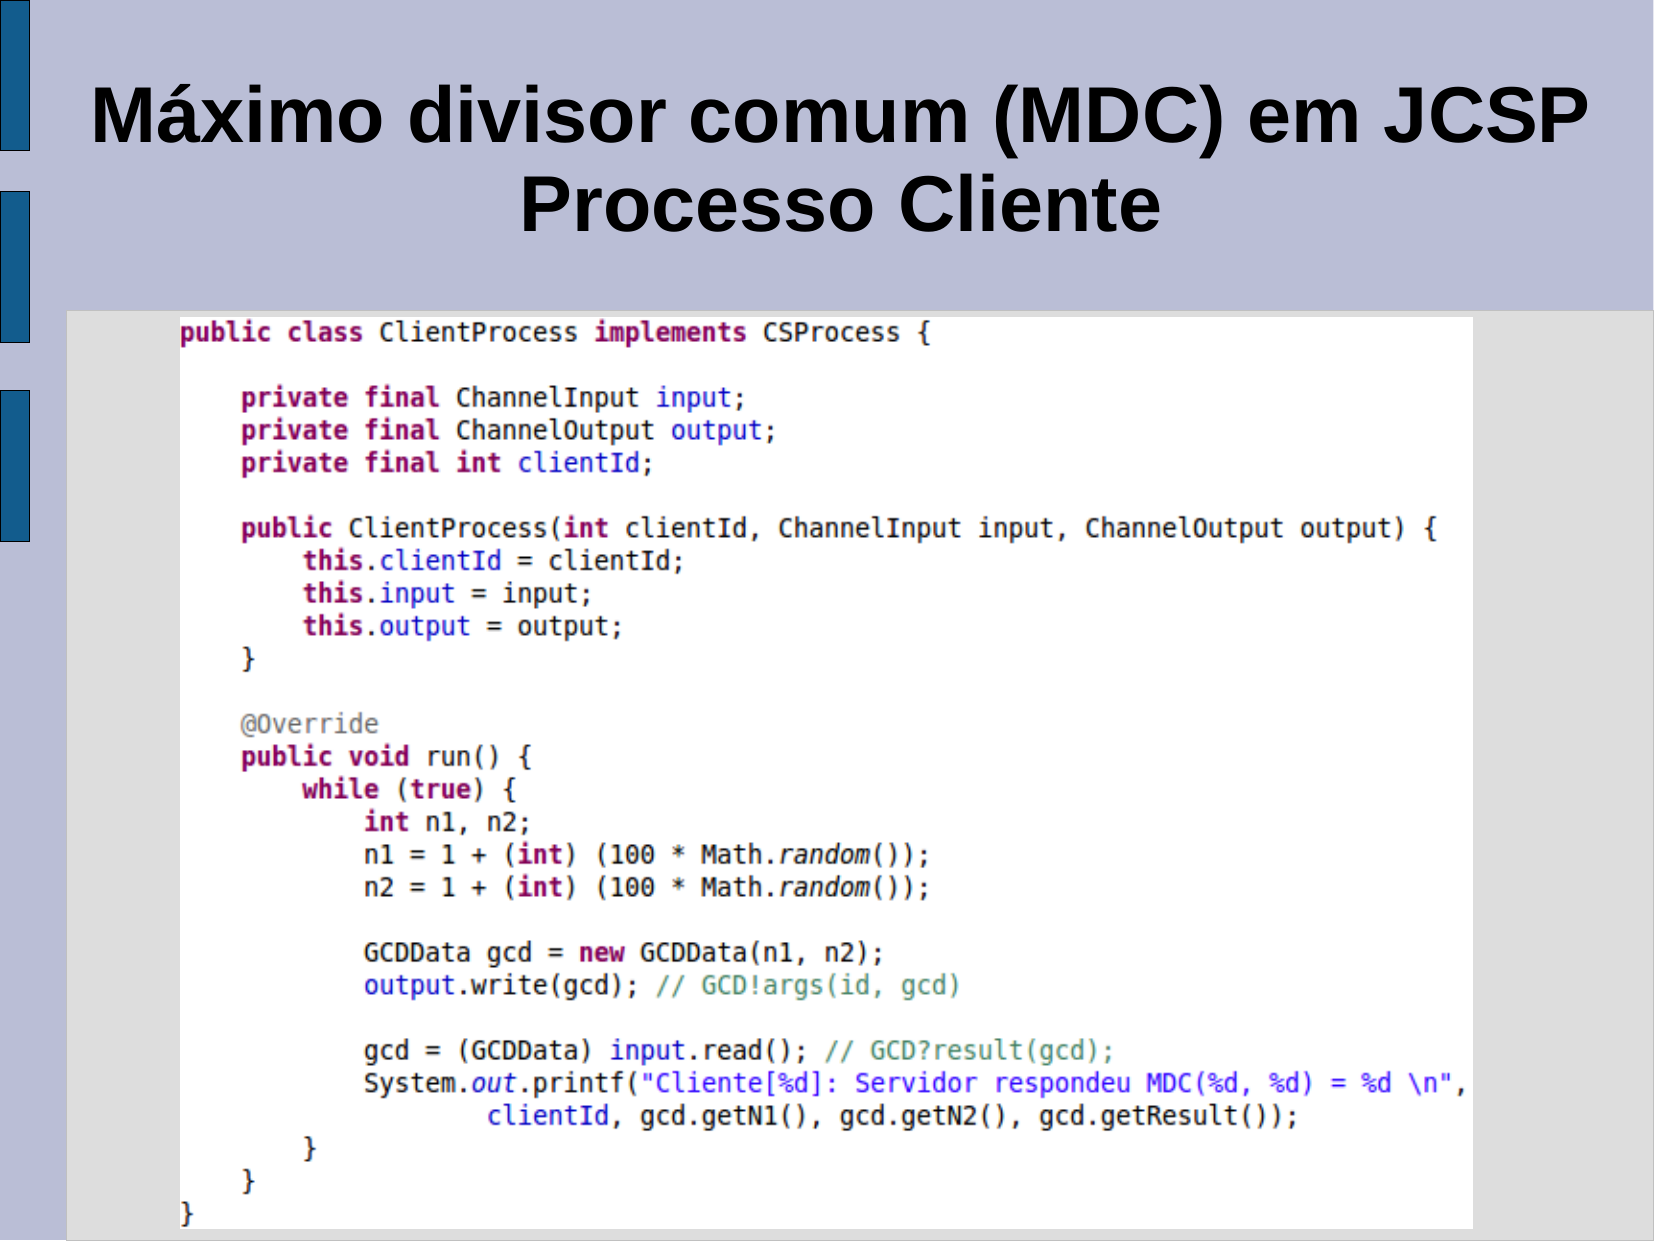

Máximo divisor comum (MDC) em JCSP
Processo Cliente